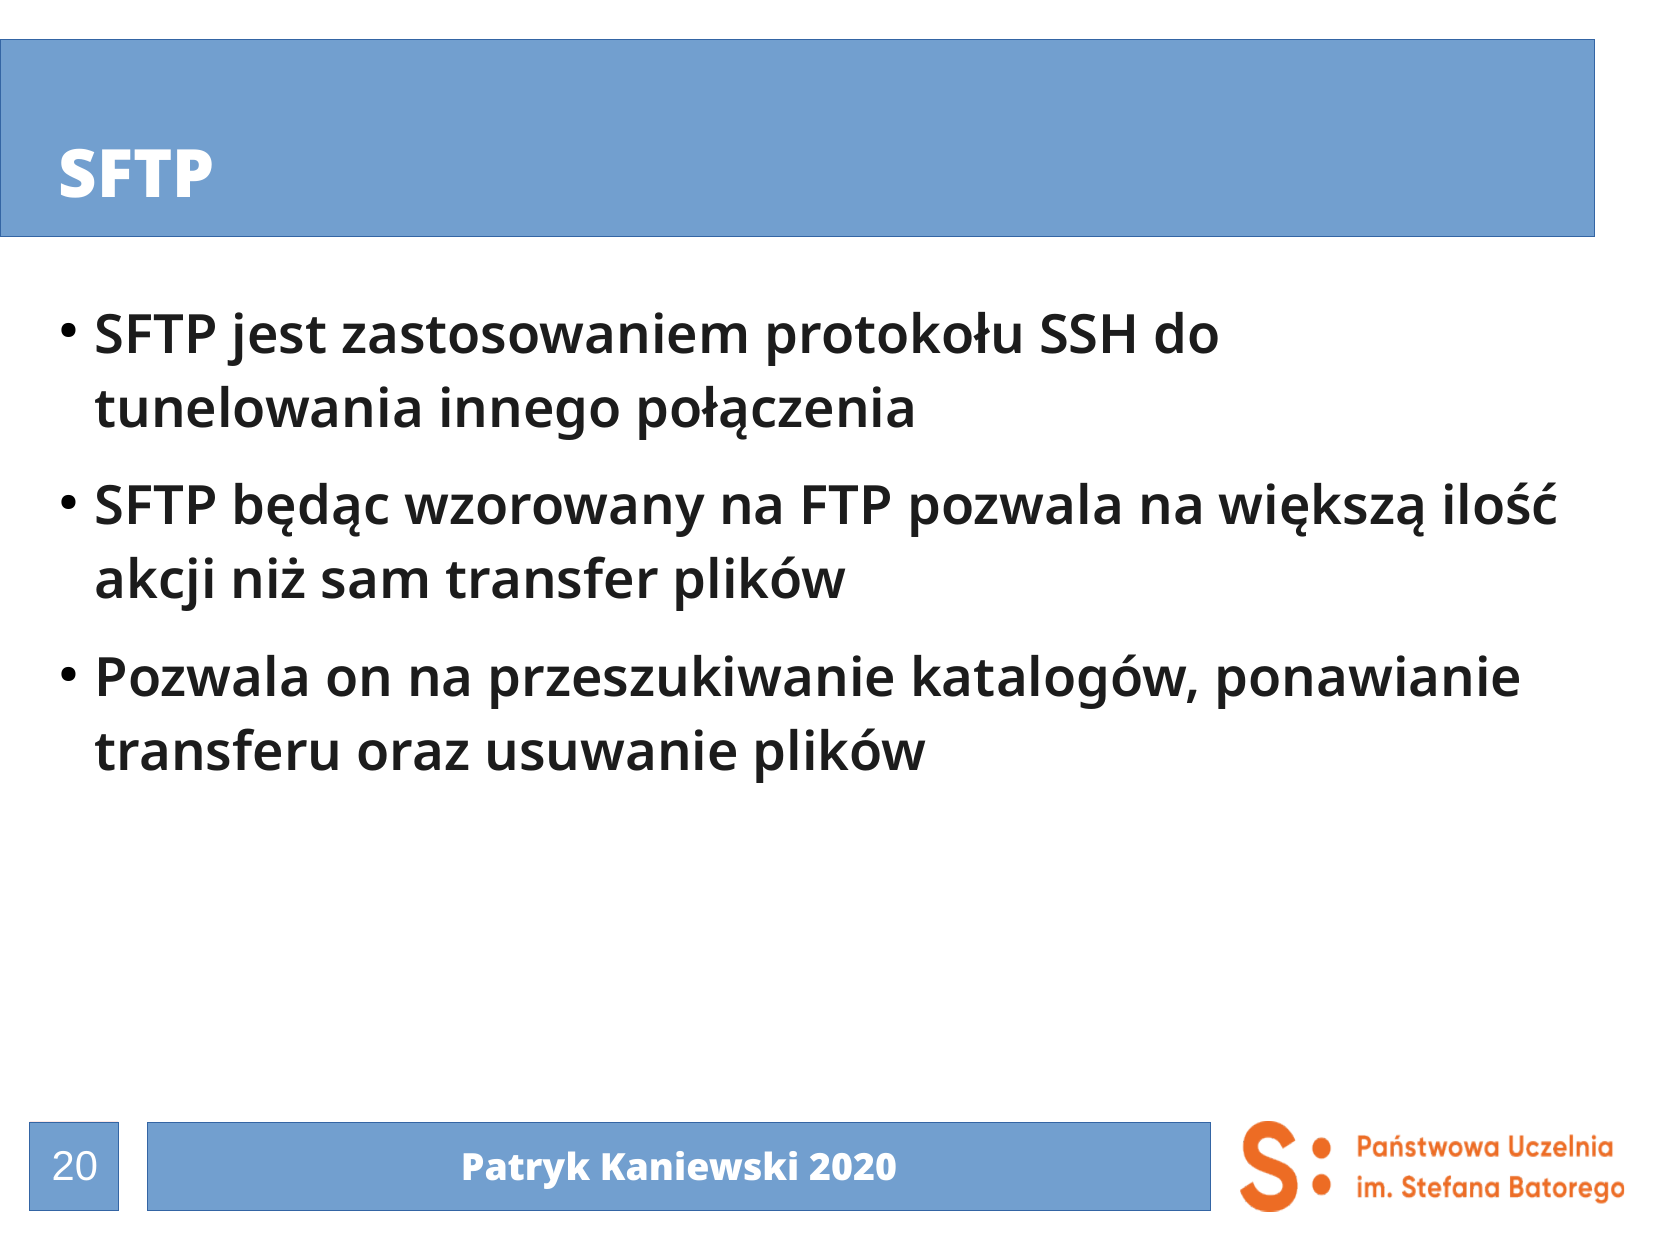

# SFTP
SFTP jest zastosowaniem protokołu SSH do tunelowania innego połączenia
SFTP będąc wzorowany na FTP pozwala na większą ilość akcji niż sam transfer plików
Pozwala on na przeszukiwanie katalogów, ponawianie transferu oraz usuwanie plików